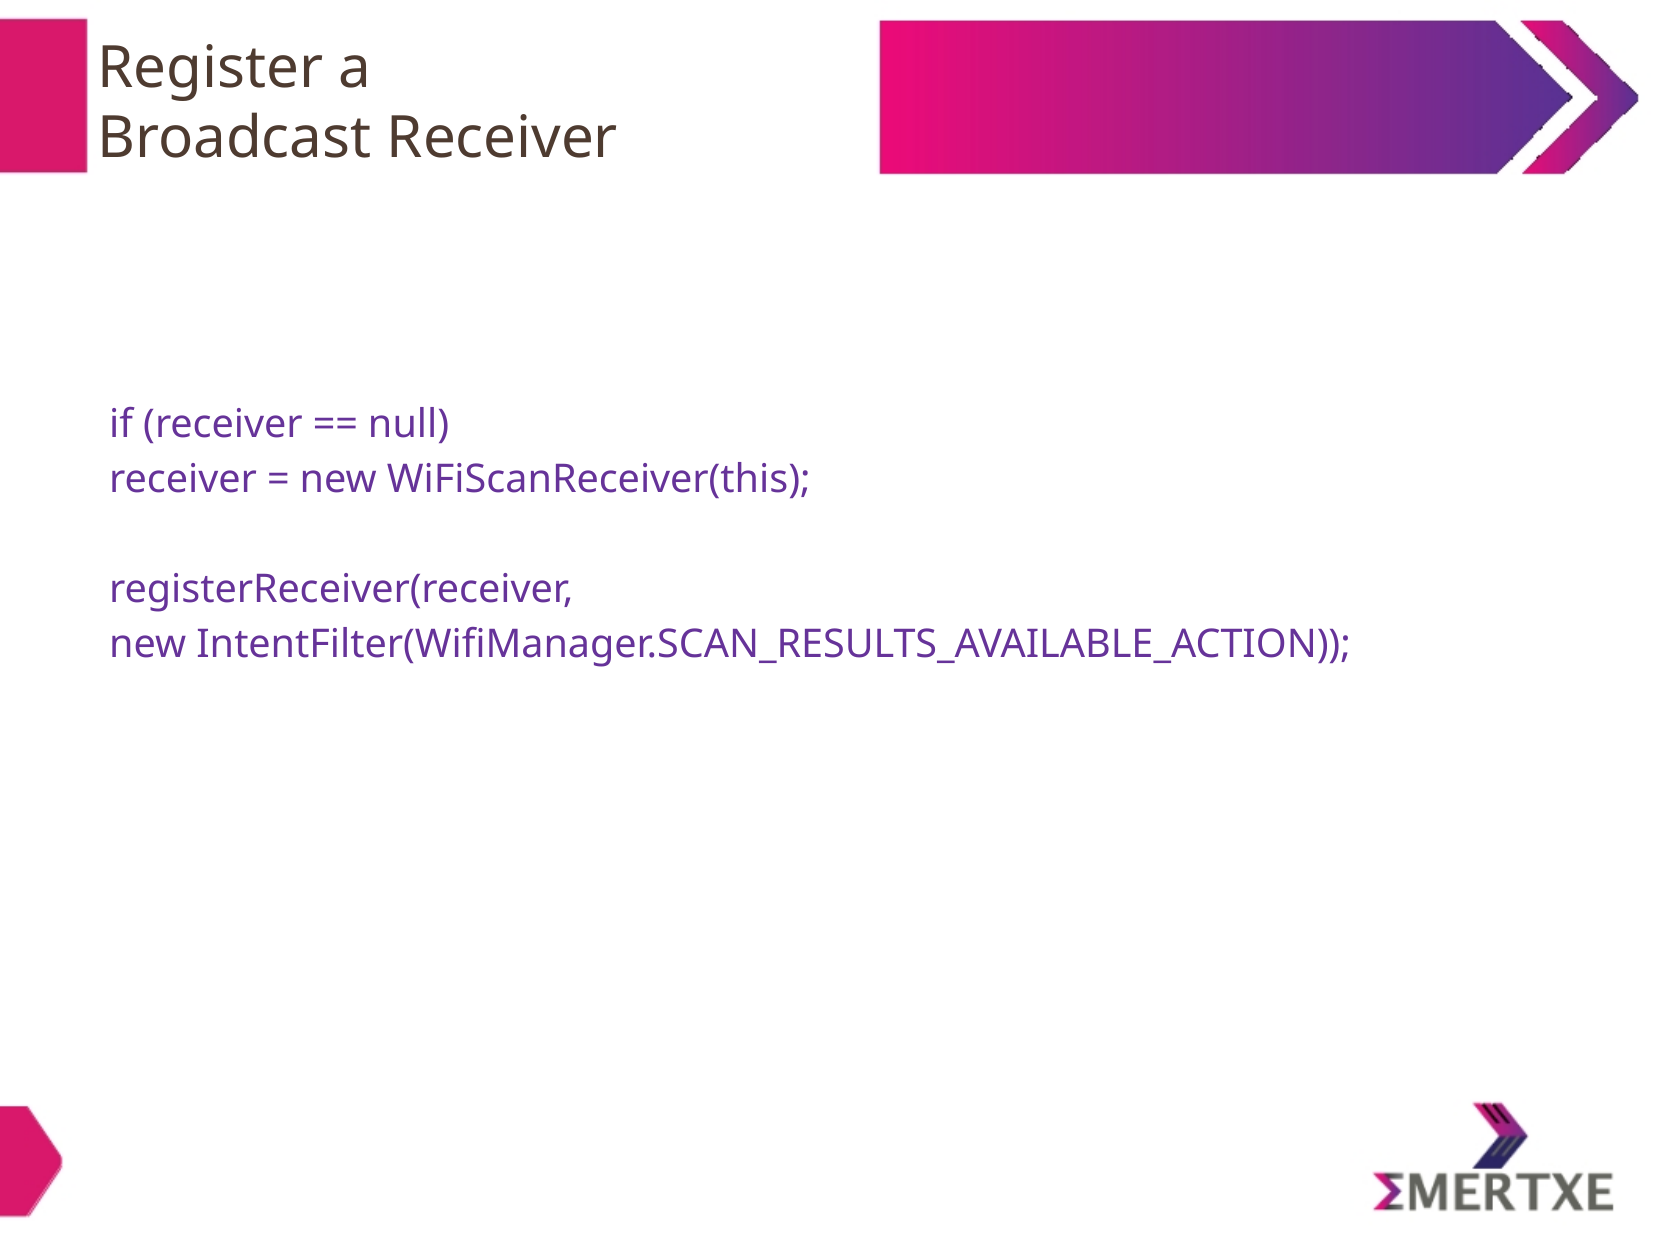

# Register a Broadcast Receiver
if (receiver == null)
receiver = new WiFiScanReceiver(this);
registerReceiver(receiver,
new IntentFilter(WifiManager.SCAN_RESULTS_AVAILABLE_ACTION));